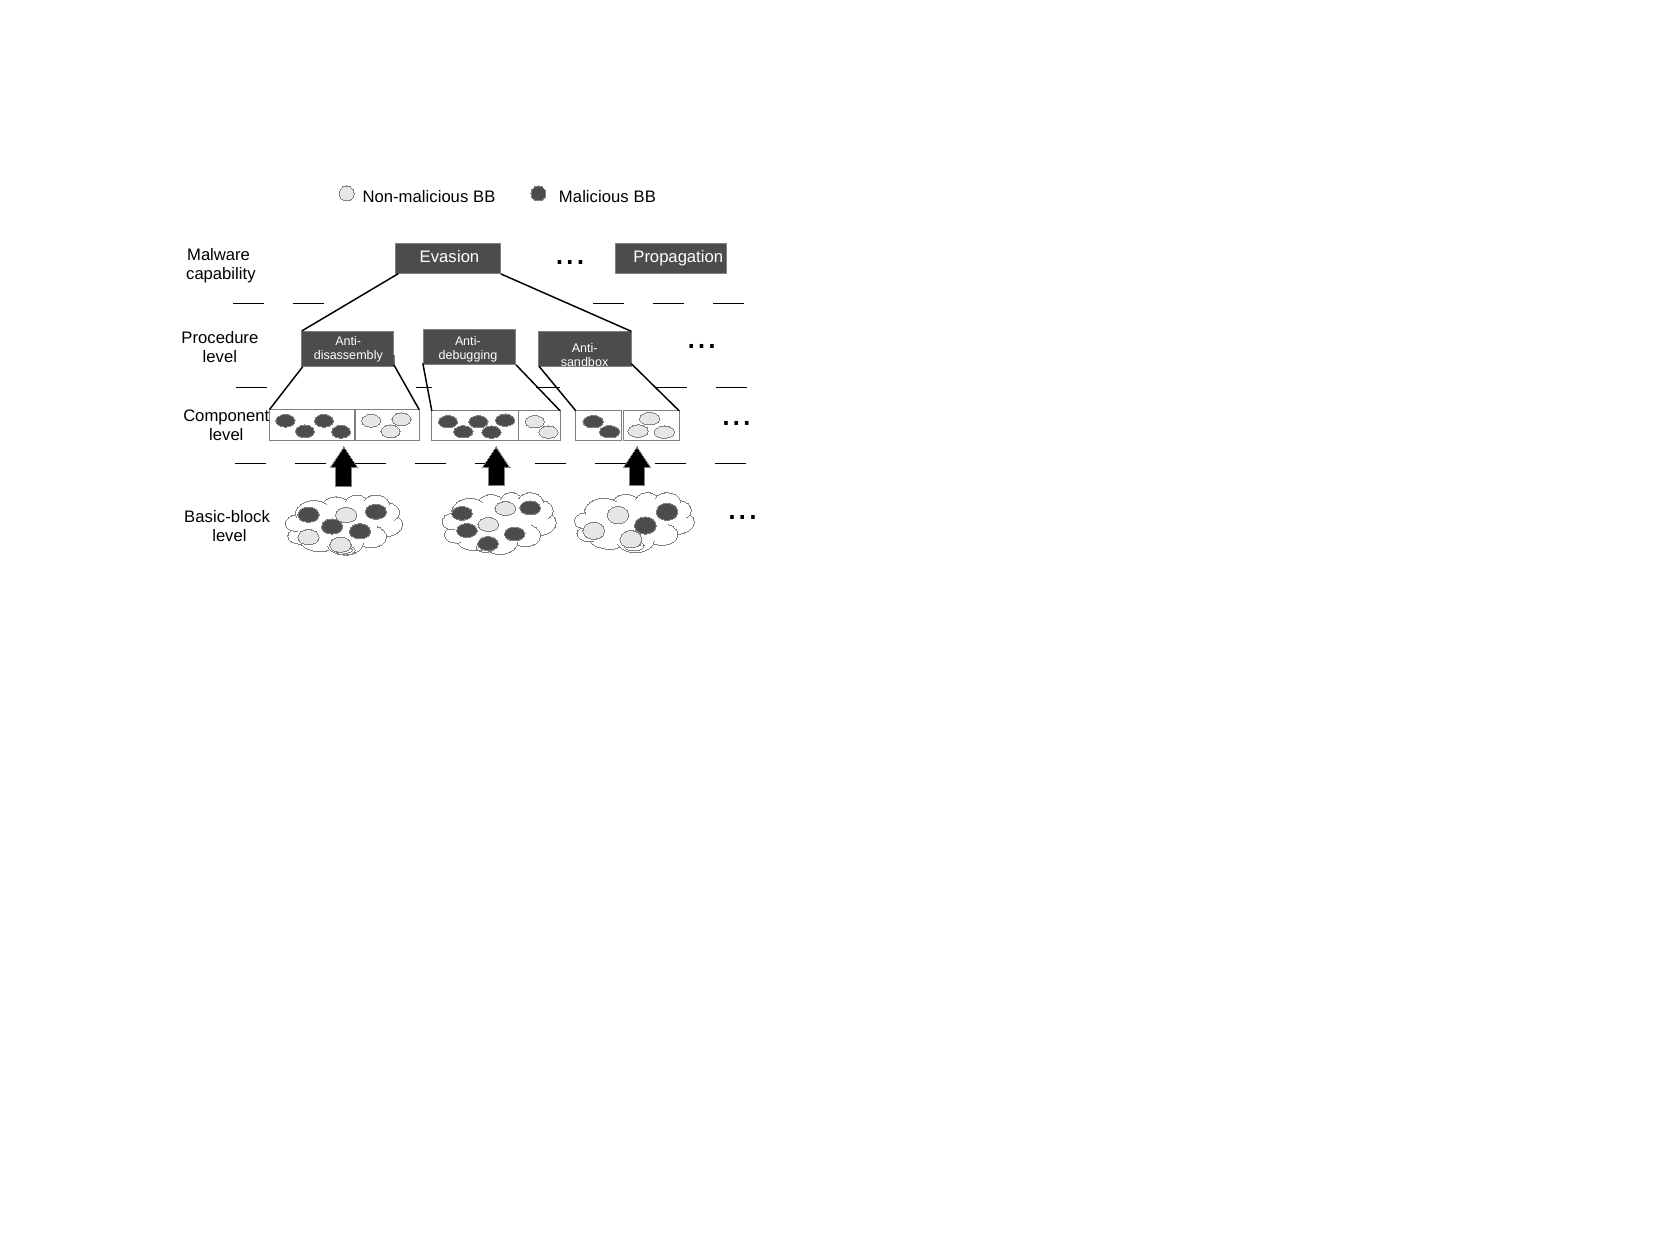

Non-malicious BB
Malicious BB
...
Evasion
Propagation
Malware
capability
...
Anti-
disassembly
Anti-
debugging
Anti-
sandbox
Procedure
level
...
Component
level
...
Basic-block
level